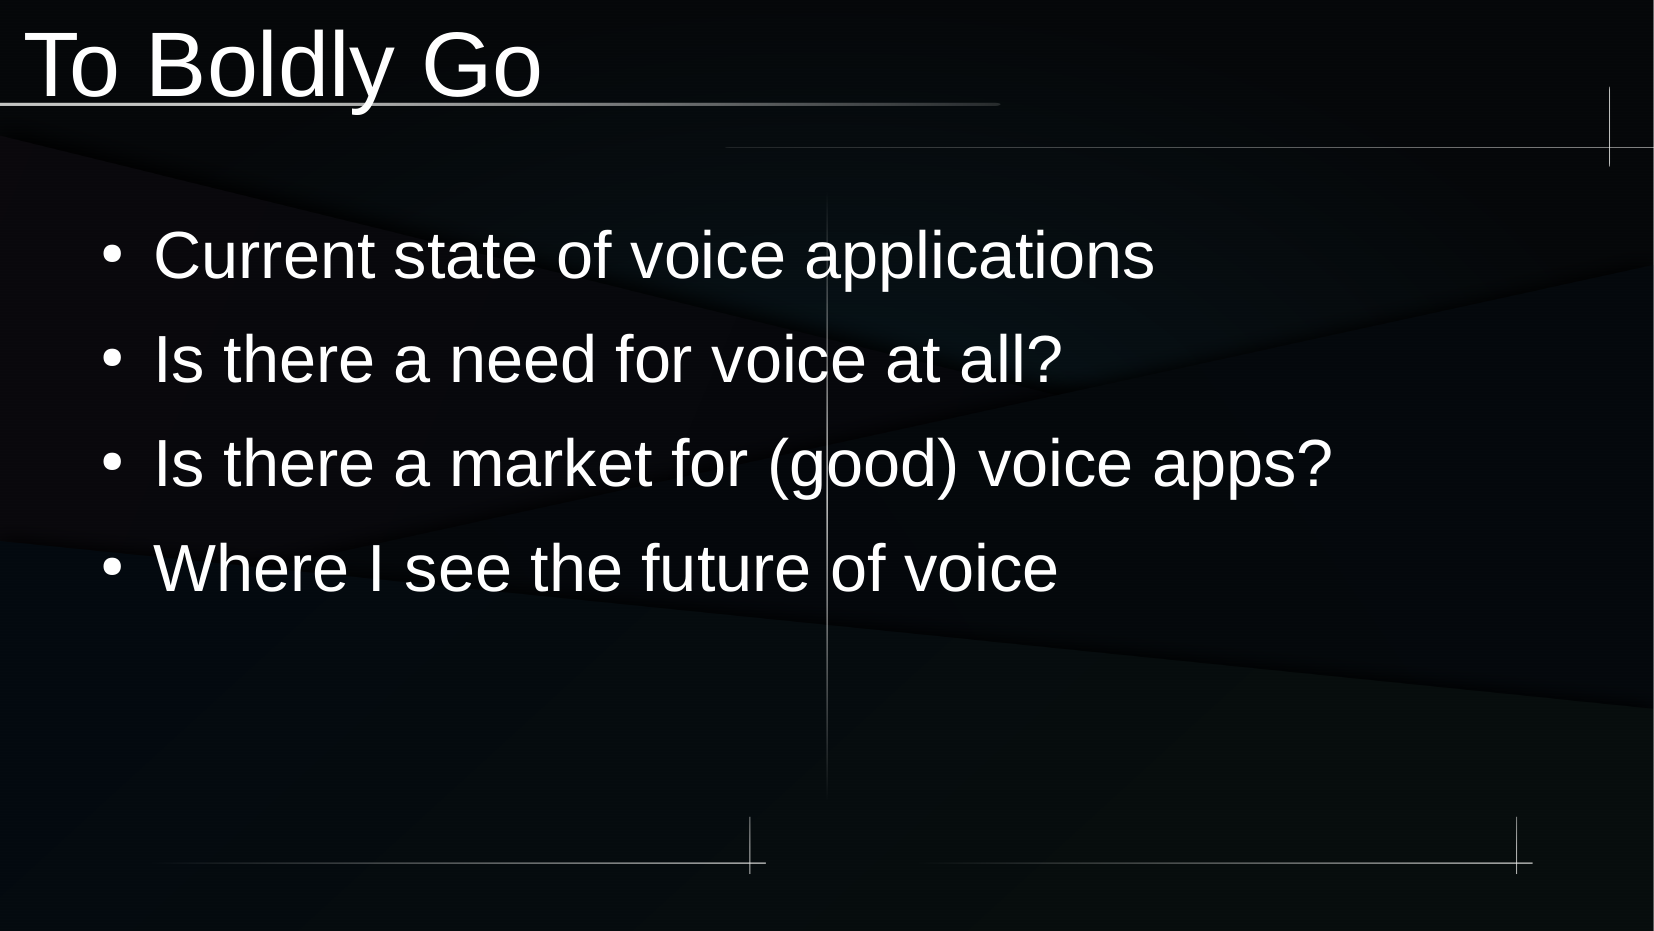

# To Boldly Go
Current state of voice applications
Is there a need for voice at all?
Is there a market for (good) voice apps?
Where I see the future of voice